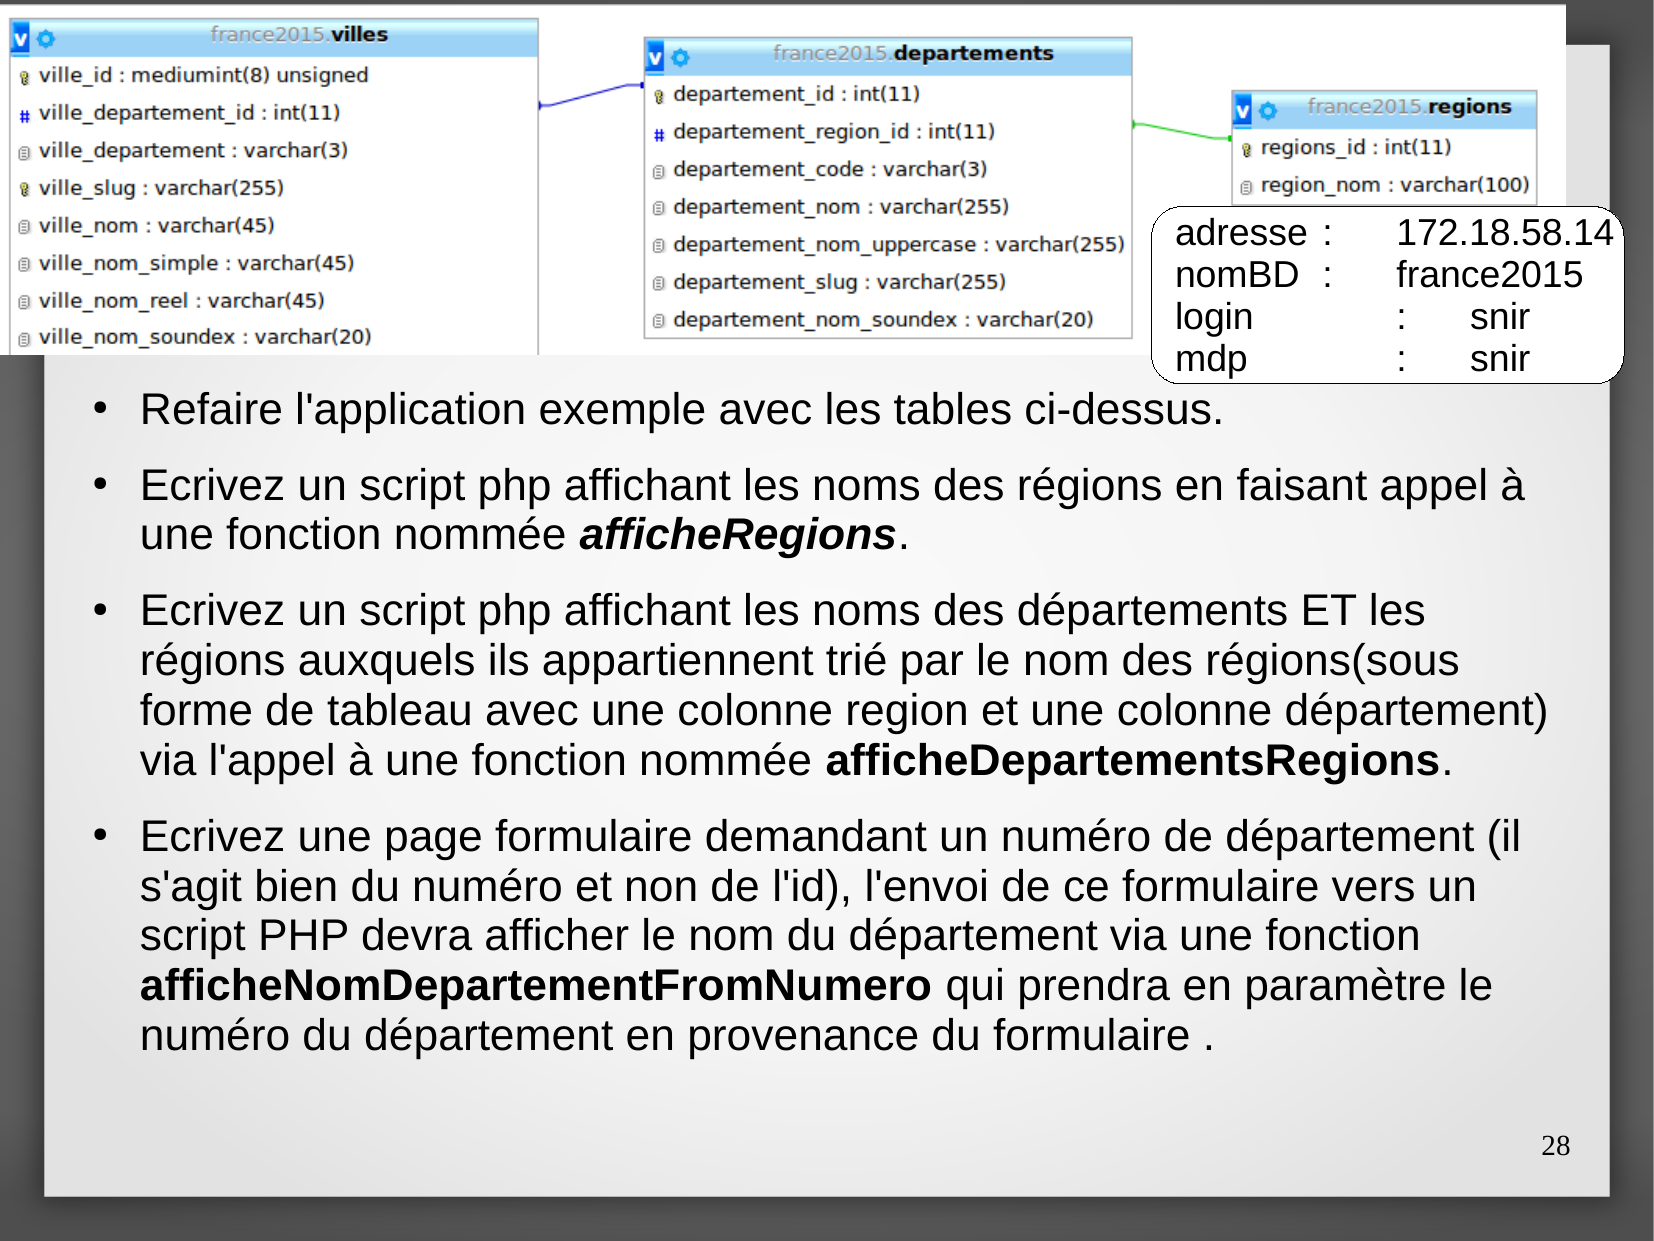

adresse 	:	172.18.58.14
nomBD 	:	france2015
login 		: 	snir
mdp 		: 	snir
# Refaire l'application exemple avec les tables ci-dessus.
Ecrivez un script php affichant les noms des régions en faisant appel à une fonction nommée afficheRegions.
Ecrivez un script php affichant les noms des départements ET les régions auxquels ils appartiennent trié par le nom des régions(sous forme de tableau avec une colonne region et une colonne département) via l'appel à une fonction nommée afficheDepartementsRegions.
Ecrivez une page formulaire demandant un numéro de département (il s'agit bien du numéro et non de l'id), l'envoi de ce formulaire vers un script PHP devra afficher le nom du département via une fonction afficheNomDepartementFromNumero qui prendra en paramètre le numéro du département en provenance du formulaire .
28